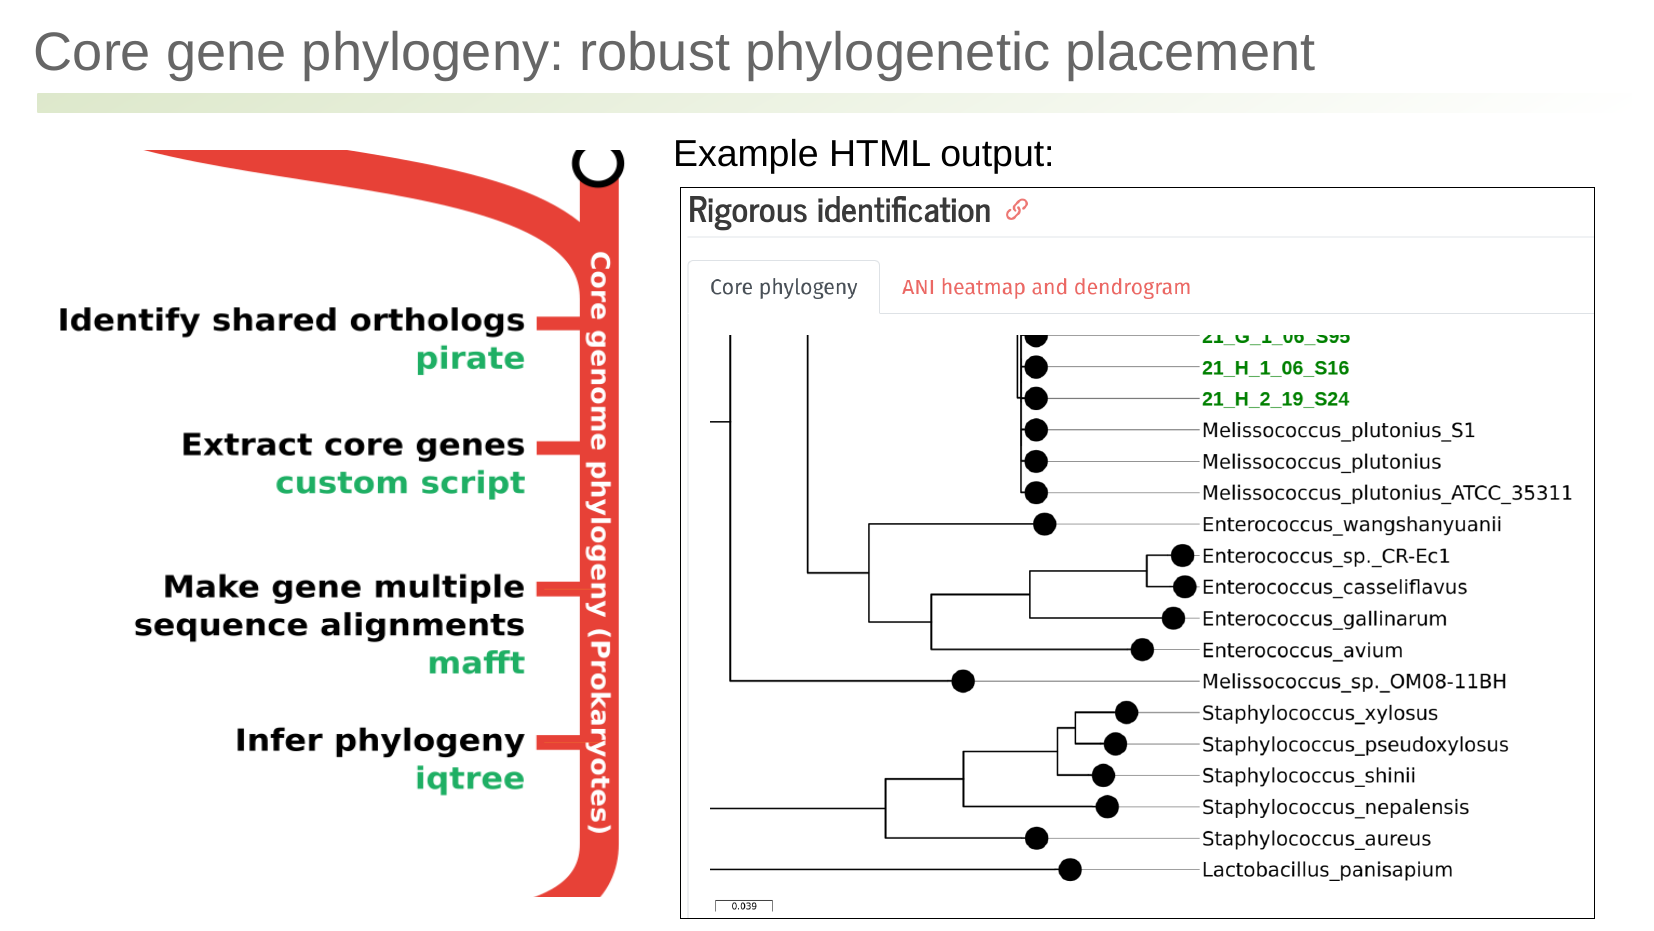

Core gene phylogeny: robust phylogenetic placement
Example HTML output: